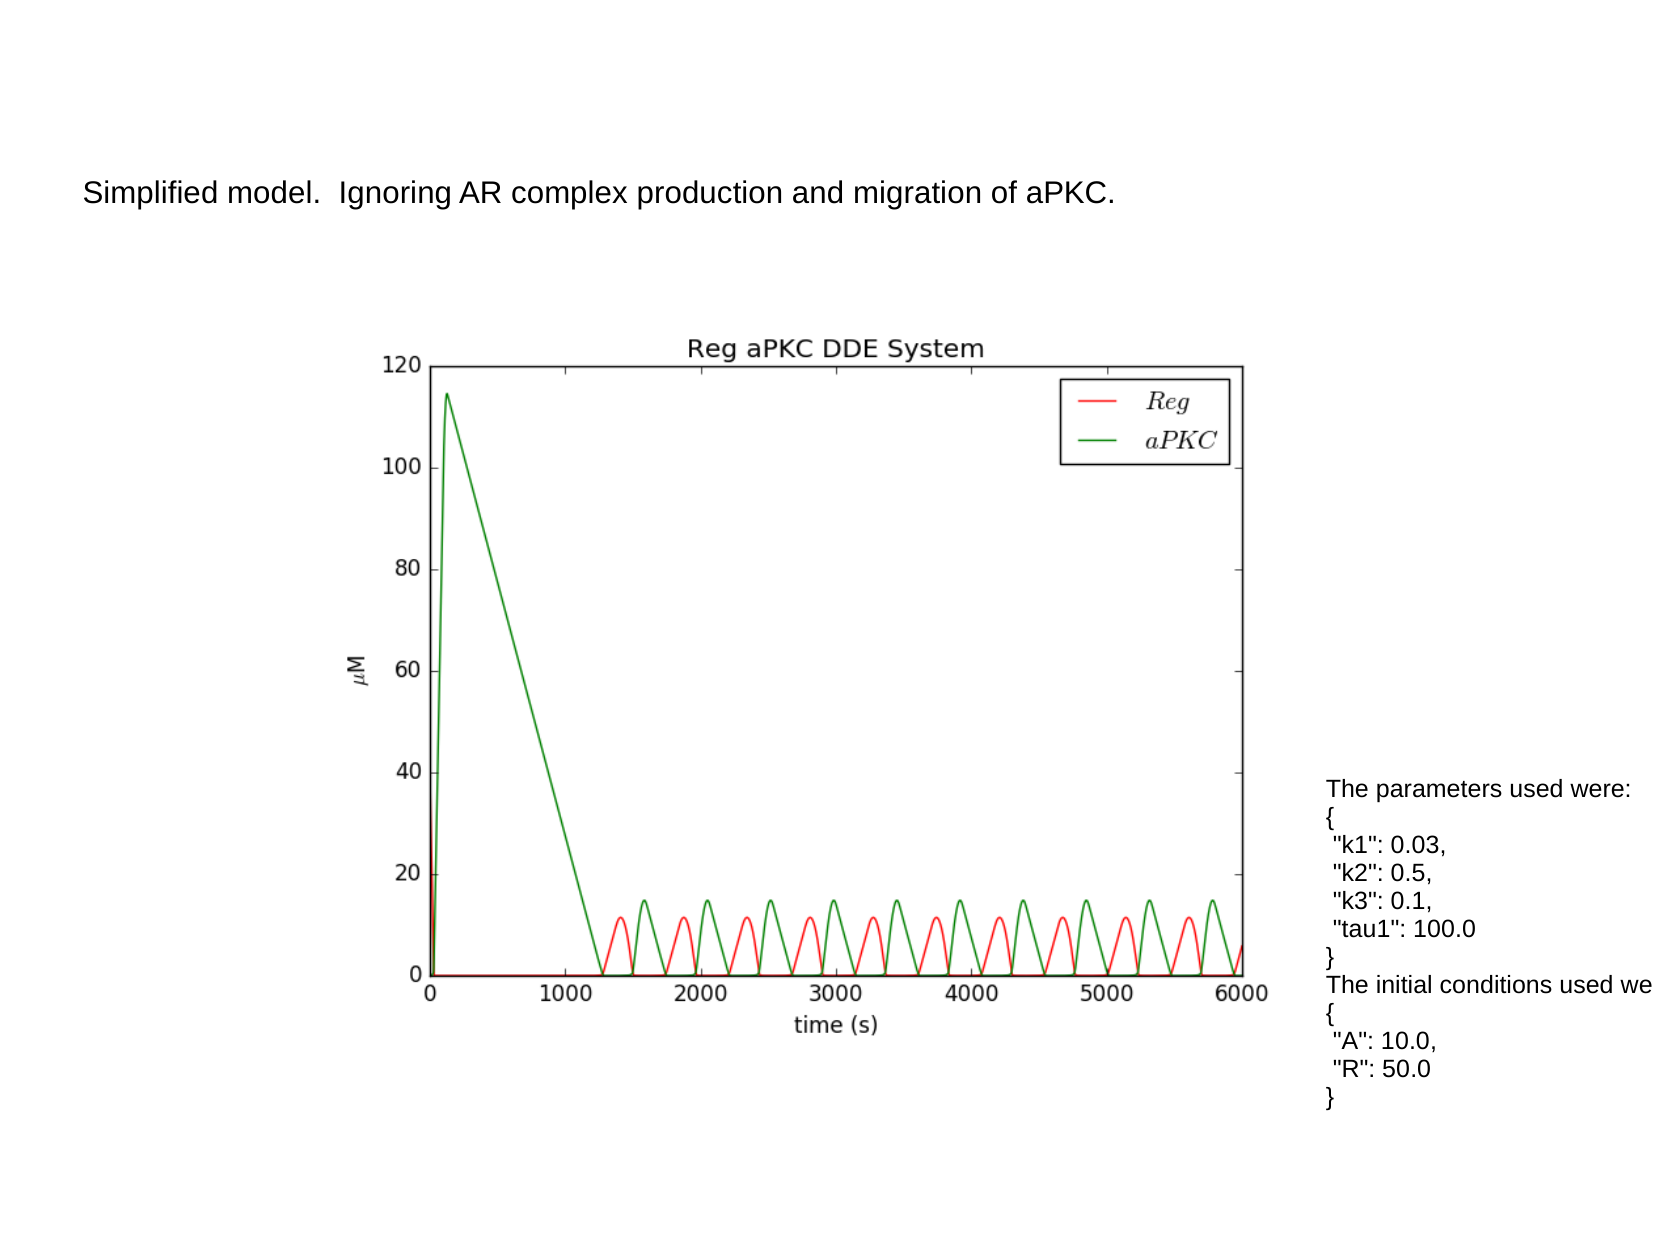

# Simplified model. Ignoring AR complex production and migration of aPKC.
The parameters used were:
{
 "k1": 0.03,
 "k2": 0.5,
 "k3": 0.1,
 "tau1": 100.0
}
The initial conditions used were:
{
 "A": 10.0,
 "R": 50.0
}